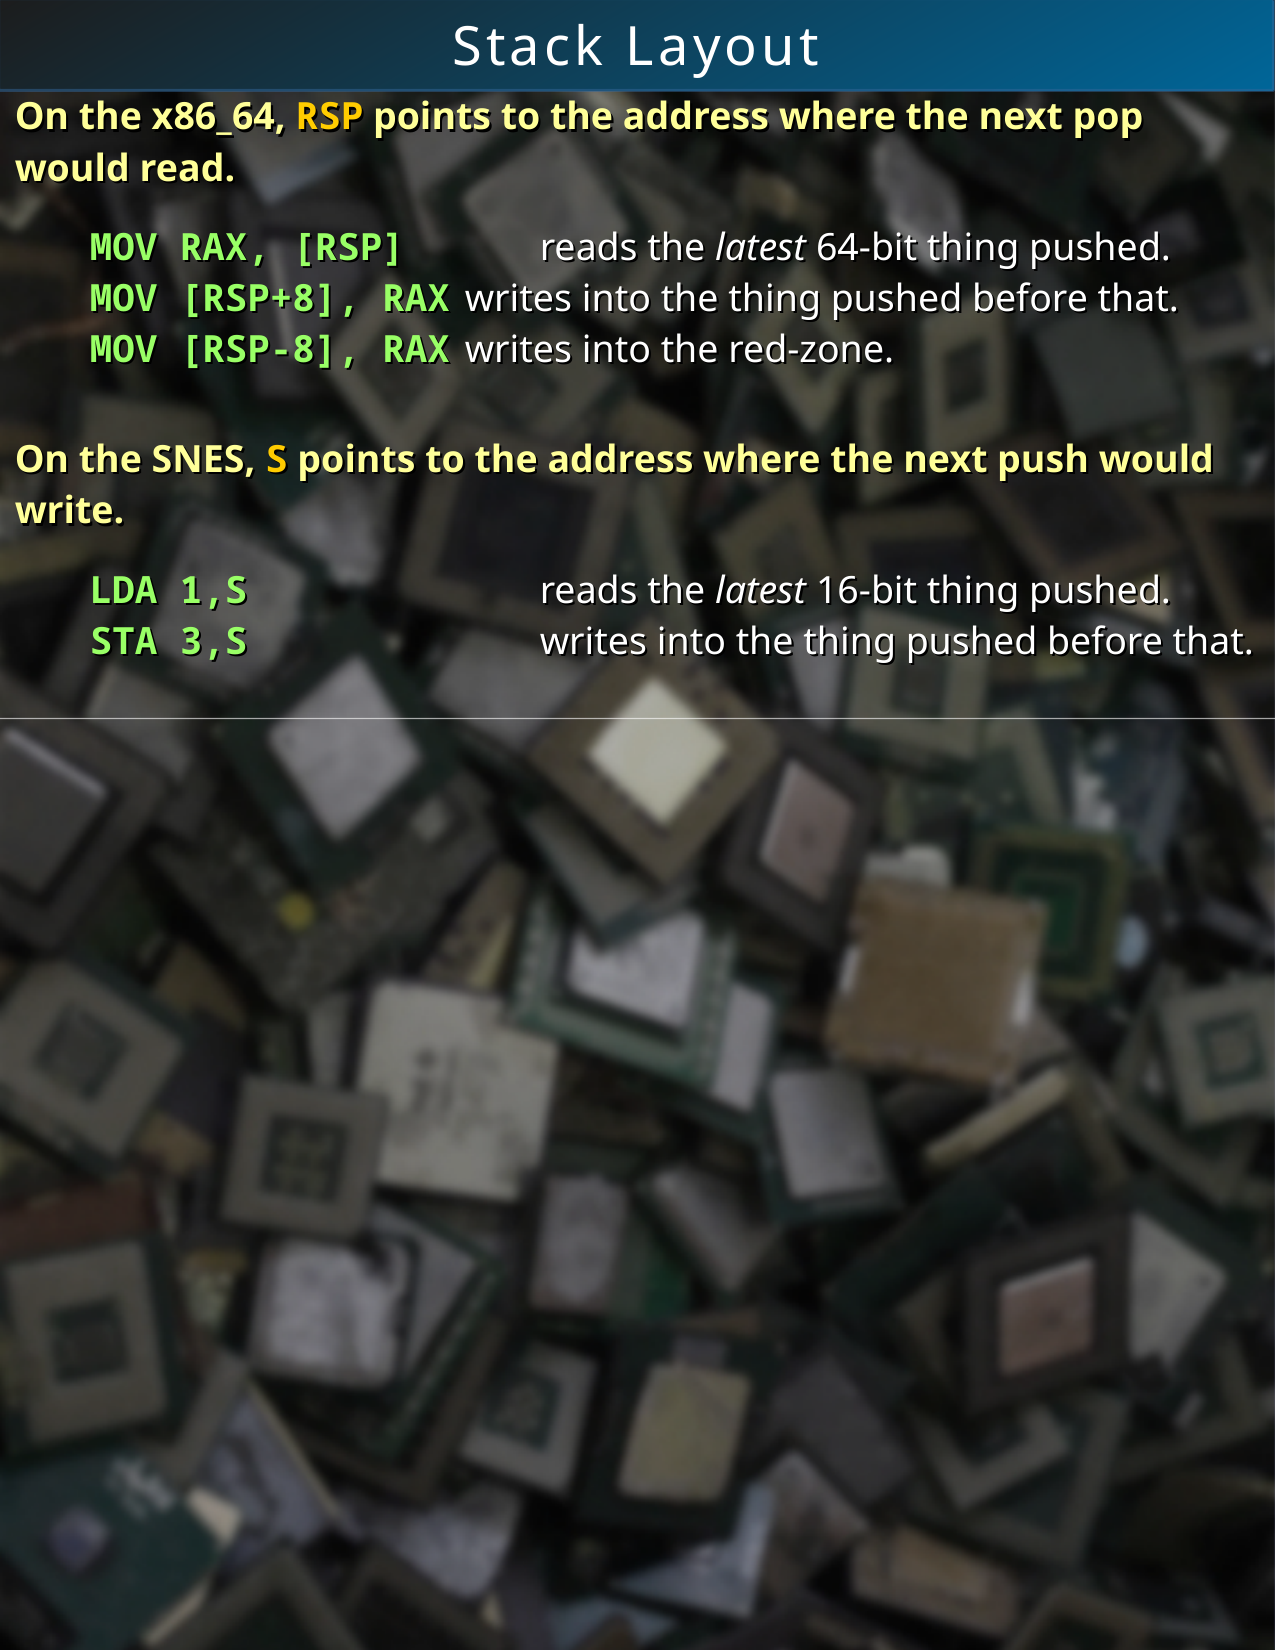

Stack Layout
On the x86_64, RSP points to the address where the next pop would read.
	MOV RAX, [RSP]		reads the latest 64-bit thing pushed.
	MOV [RSP+8], RAX	writes into the thing pushed before that.
	MOV [RSP-8], RAX	writes into the red-zone.
On the SNES, S points to the address where the next push would write.
	LDA 1,S				reads the latest 16-bit thing pushed.
	STA 3,S				writes into the thing pushed before that.